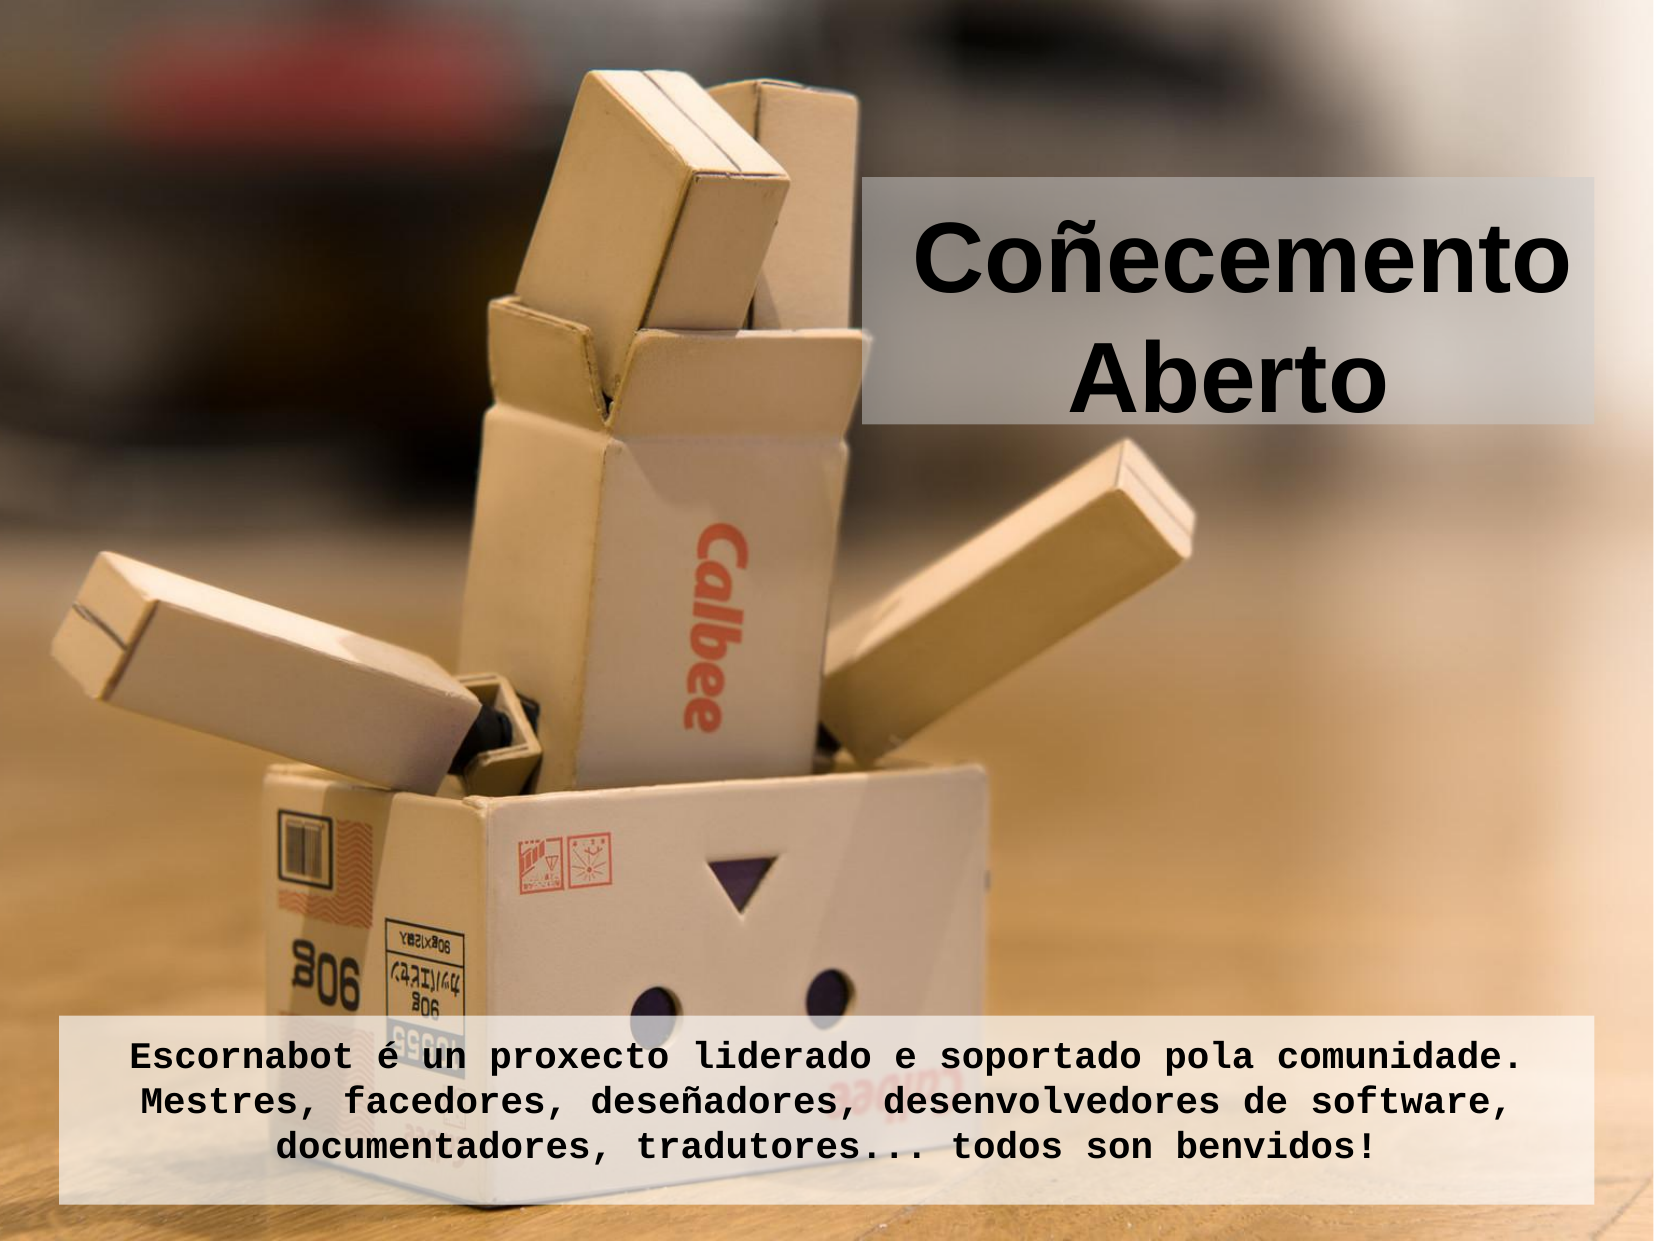

Coñecemento
Aberto
Escornabot é un proxecto liderado e soportado pola comunidade. Mestres, facedores, deseñadores, desenvolvedores de software, documentadores, tradutores... todos son benvidos!